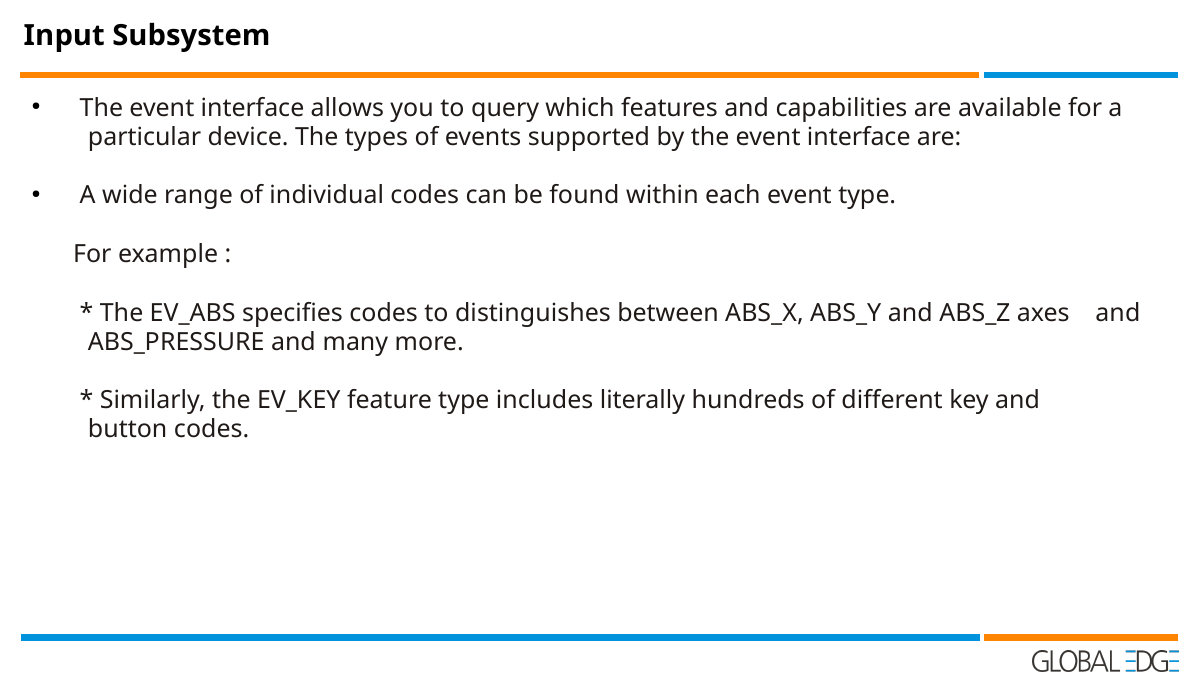

# Input Subsystem
 The event interface allows you to query which features and capabilities are available for a particular device. The types of events supported by the event interface are:
 A wide range of individual codes can be found within each event type.
 For example :
 * The EV_ABS specifies codes to distinguishes between ABS_X, ABS_Y and ABS_Z axes and ABS_PRESSURE and many more.
 * Similarly, the EV_KEY feature type includes literally hundreds of different key and button codes.